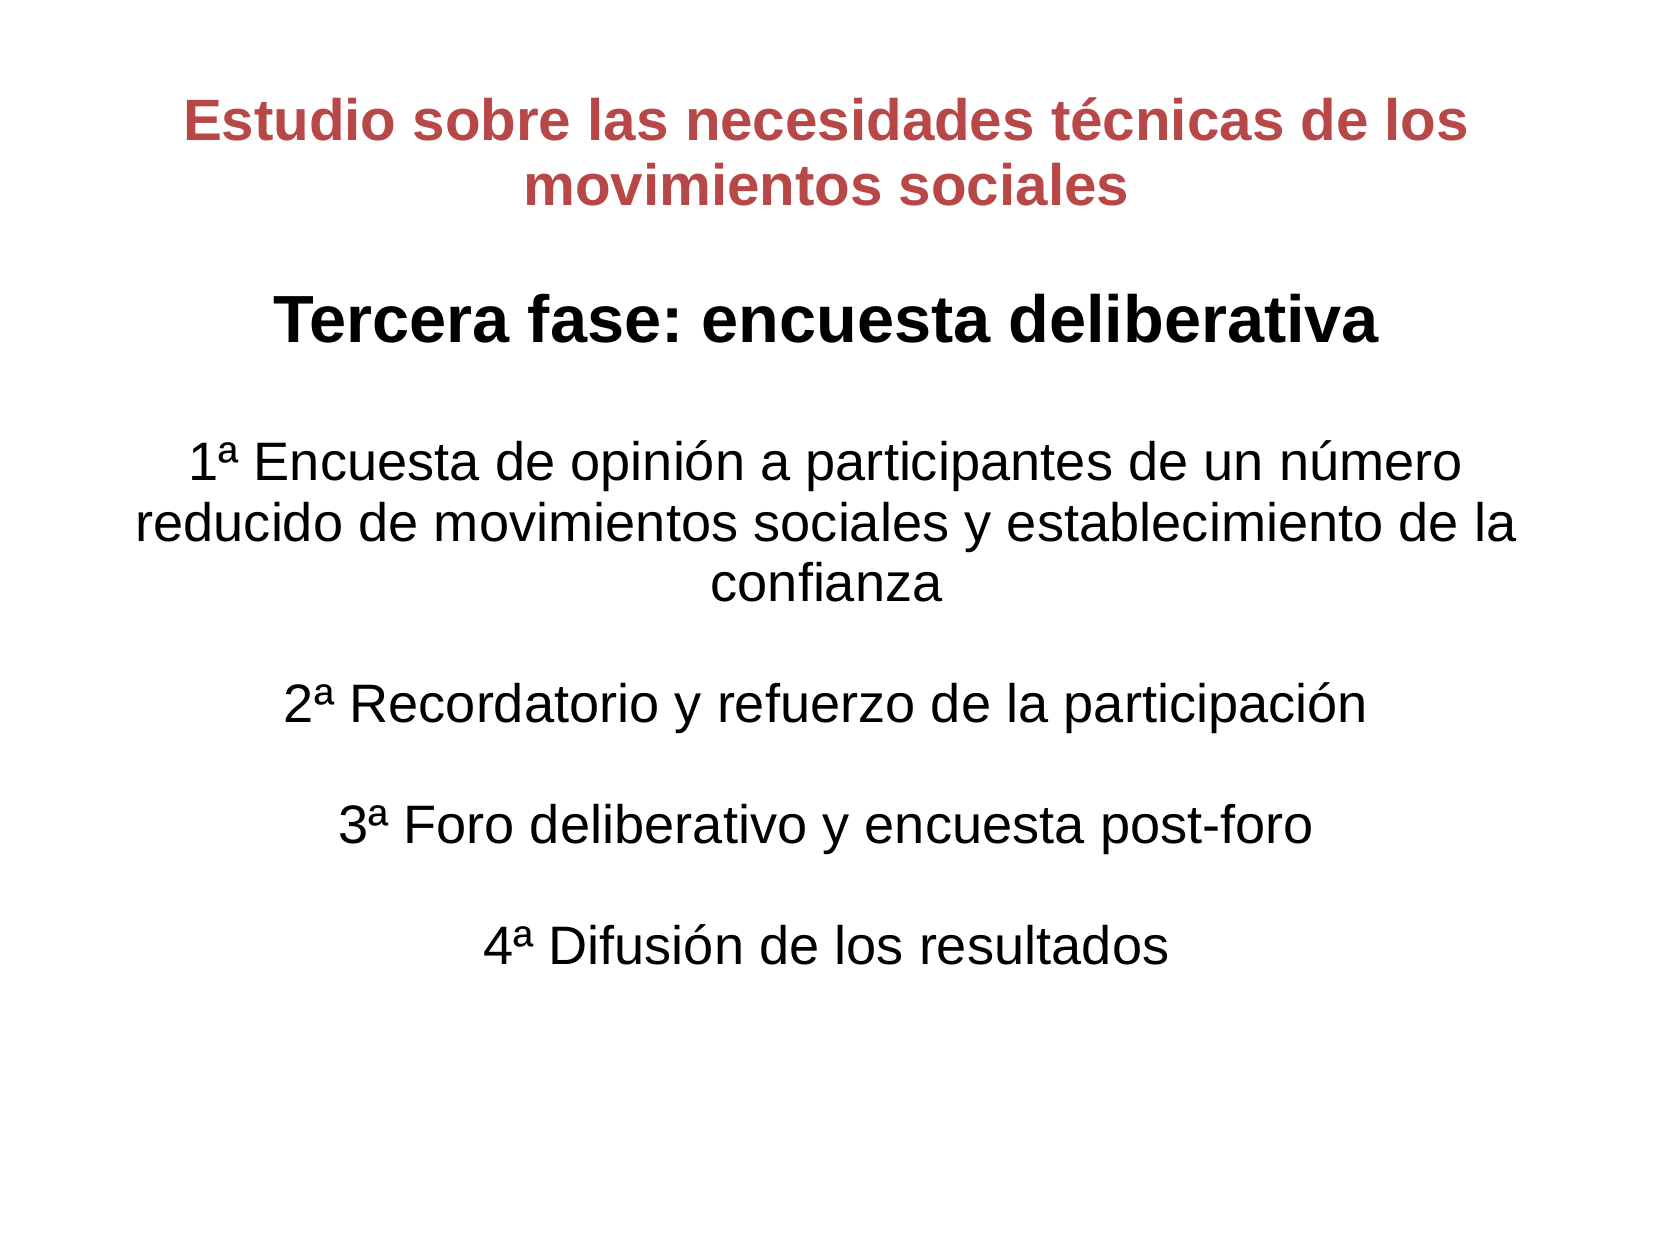

# Estudio sobre las necesidades técnicas de los movimientos sociales
Tercera fase: encuesta deliberativa
1ª Encuesta de opinión a participantes de un número reducido de movimientos sociales y establecimiento de la confianza
2ª Recordatorio y refuerzo de la participación
3ª Foro deliberativo y encuesta post-foro
4ª Difusión de los resultados